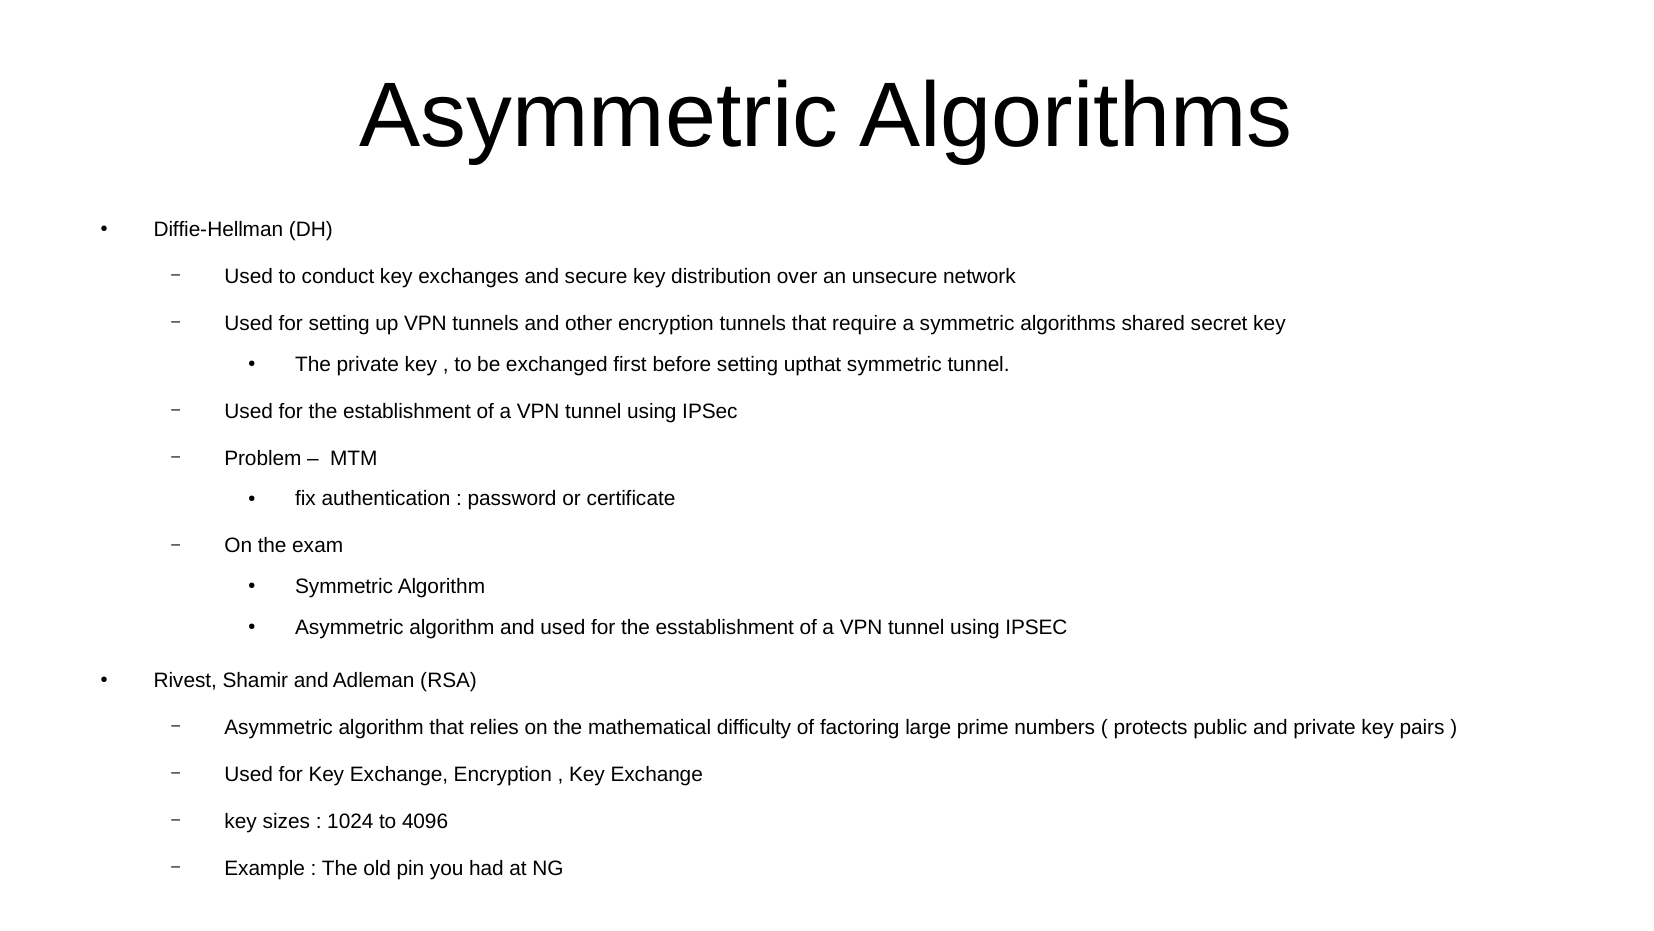

# Asymmetric Algorithms
Diffie-Hellman (DH)
Used to conduct key exchanges and secure key distribution over an unsecure network
Used for setting up VPN tunnels and other encryption tunnels that require a symmetric algorithms shared secret key
The private key , to be exchanged first before setting upthat symmetric tunnel.
Used for the establishment of a VPN tunnel using IPSec
Problem – MTM
fix authentication : password or certificate
On the exam
Symmetric Algorithm
Asymmetric algorithm and used for the esstablishment of a VPN tunnel using IPSEC
Rivest, Shamir and Adleman (RSA)
Asymmetric algorithm that relies on the mathematical difficulty of factoring large prime numbers ( protects public and private key pairs )
Used for Key Exchange, Encryption , Key Exchange
key sizes : 1024 to 4096
Example : The old pin you had at NG